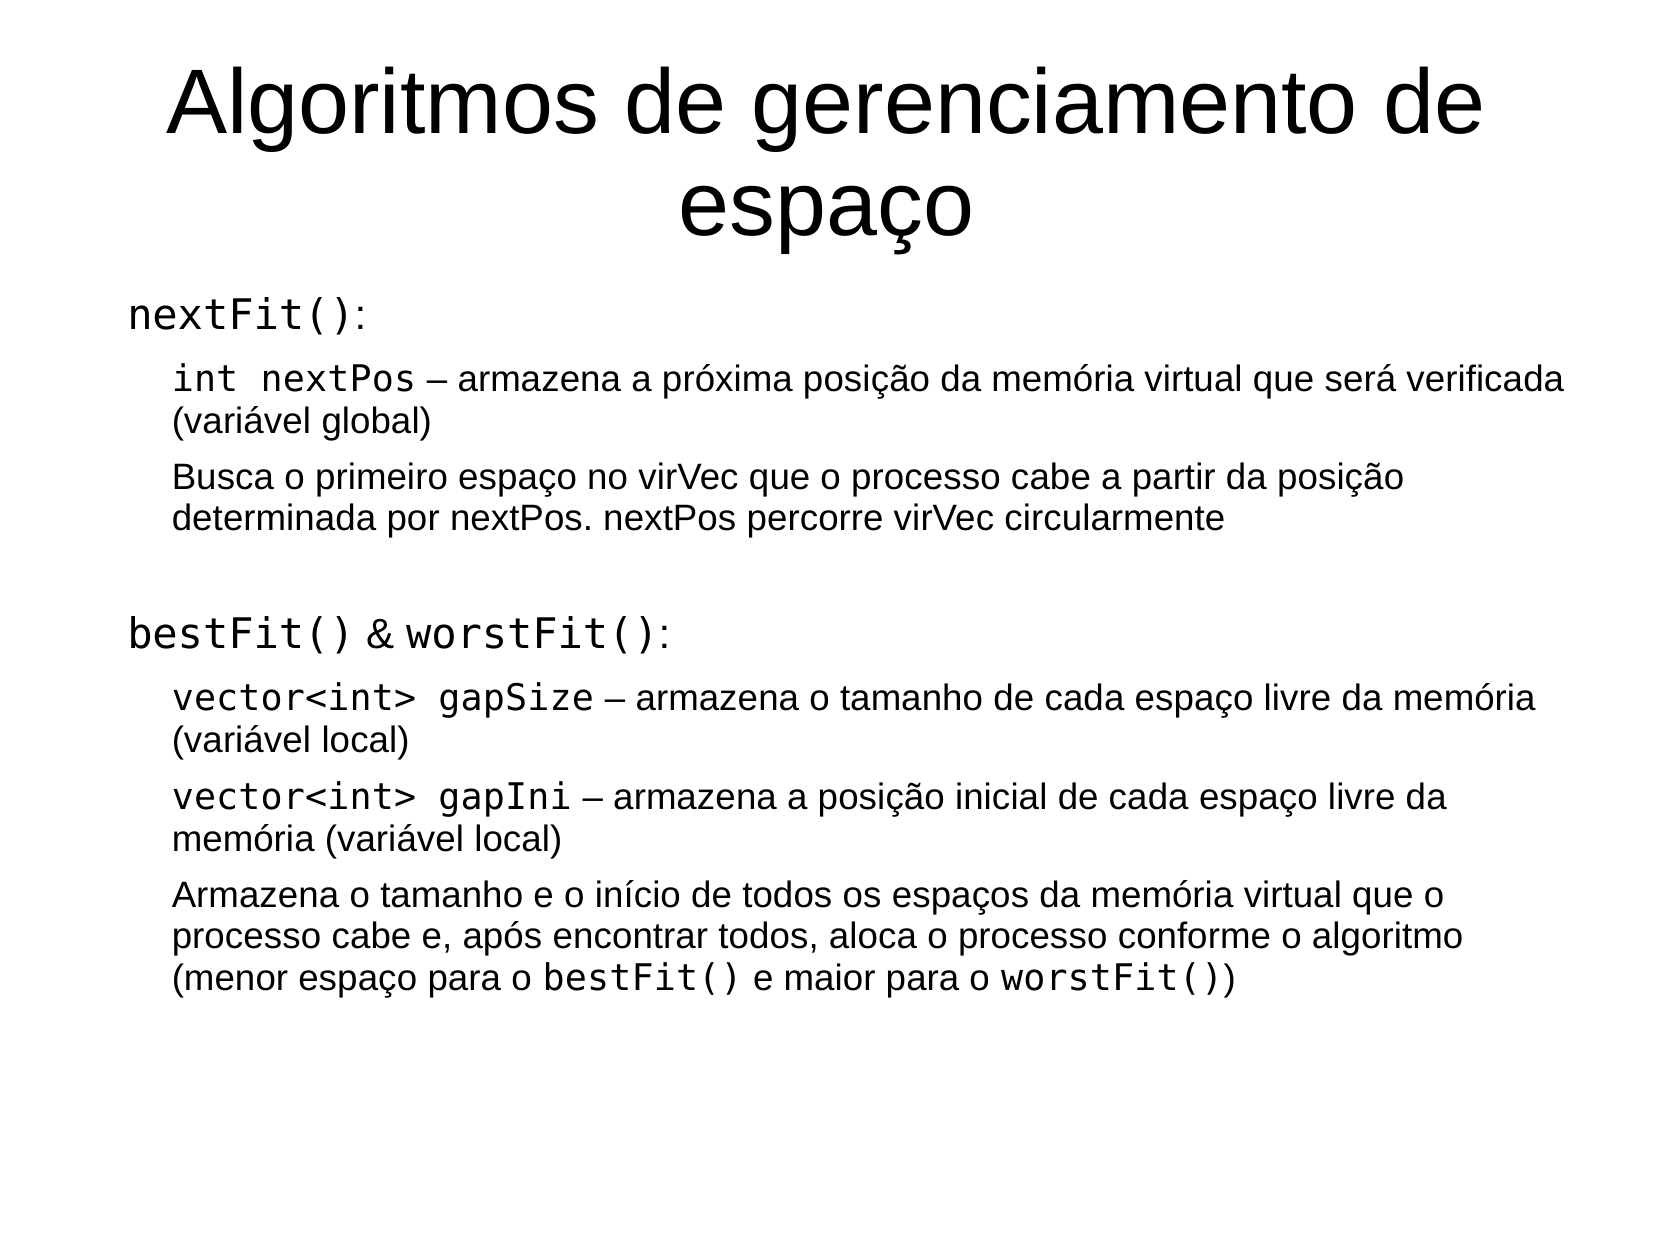

# Algoritmos de gerenciamento de espaço
nextFit():
int nextPos – armazena a próxima posição da memória virtual que será verificada (variável global)
Busca o primeiro espaço no virVec que o processo cabe a partir da posição determinada por nextPos. nextPos percorre virVec circularmente
bestFit() & worstFit():
vector<int> gapSize – armazena o tamanho de cada espaço livre da memória (variável local)
vector<int> gapIni – armazena a posição inicial de cada espaço livre da memória (variável local)
Armazena o tamanho e o início de todos os espaços da memória virtual que o processo cabe e, após encontrar todos, aloca o processo conforme o algoritmo (menor espaço para o bestFit() e maior para o worstFit())